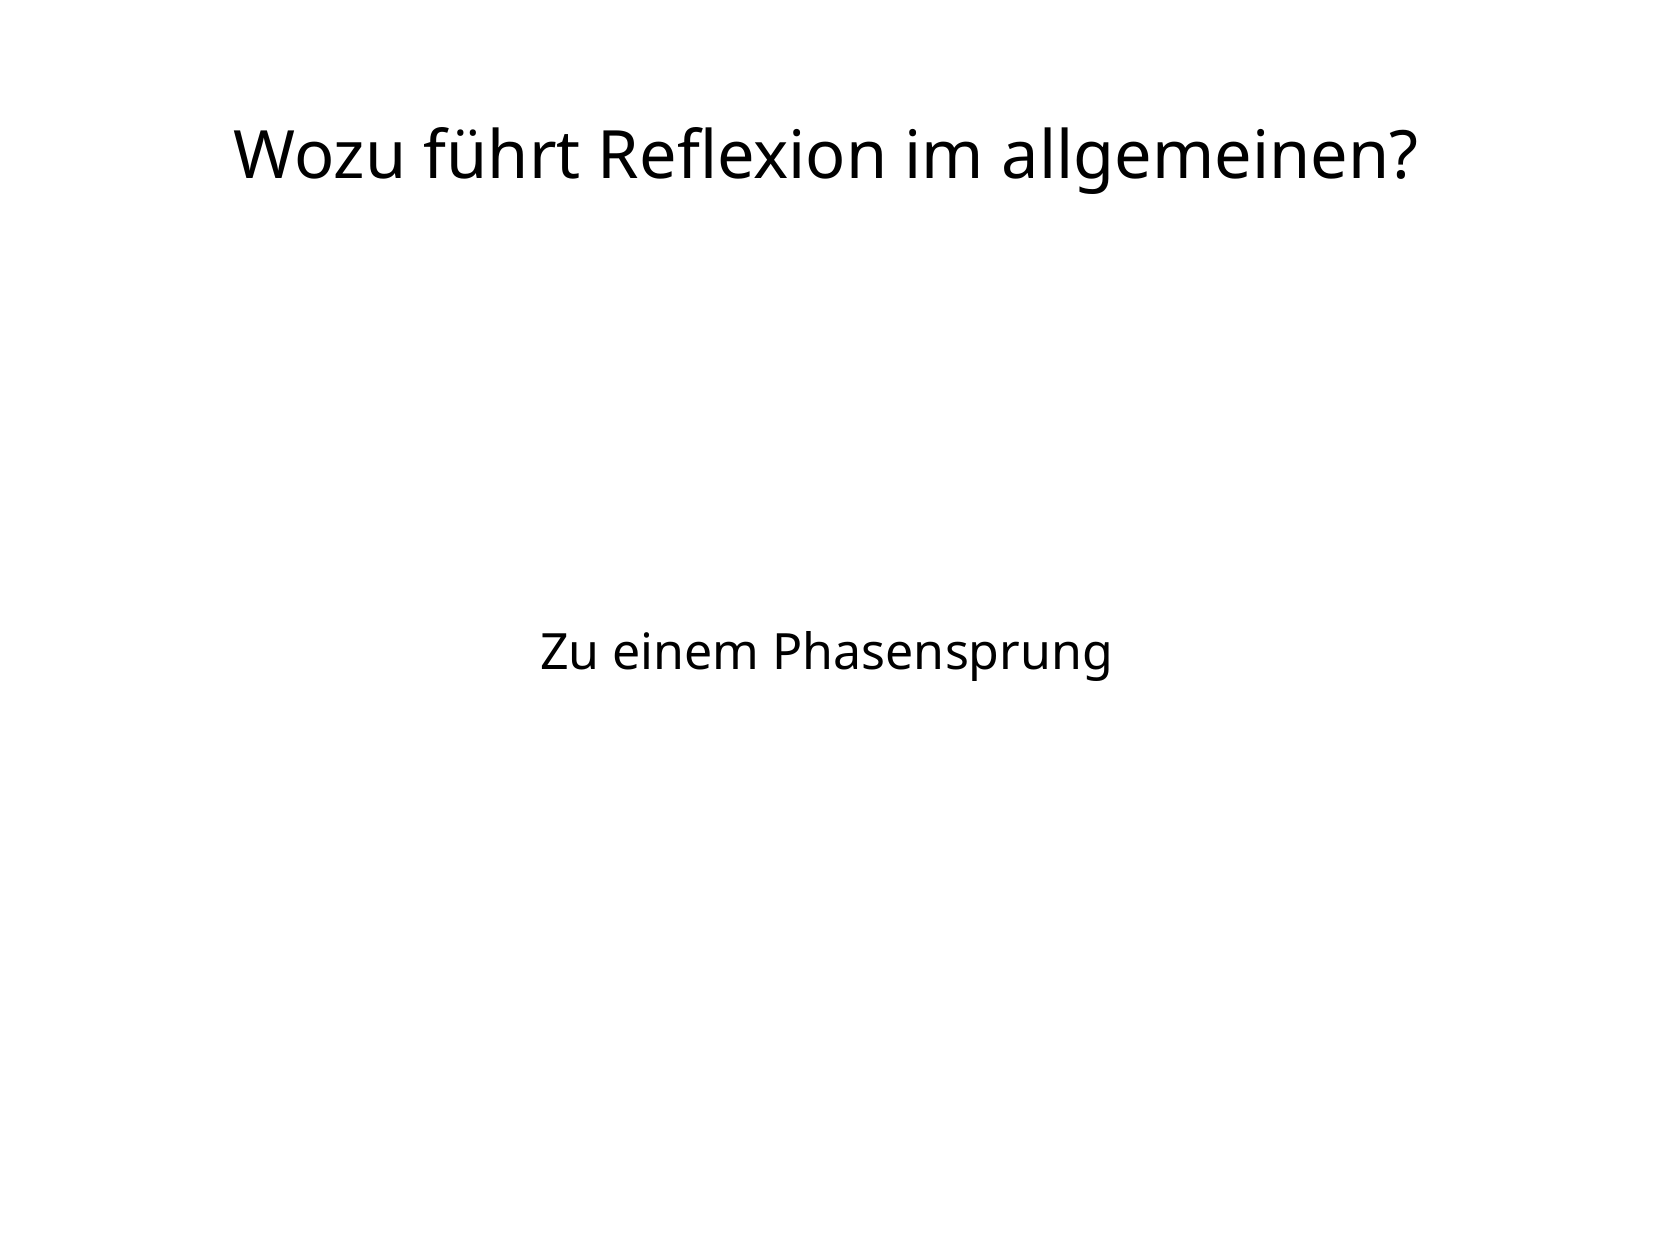

# Wozu führt Reflexion im allgemeinen?
Zu einem Phasensprung